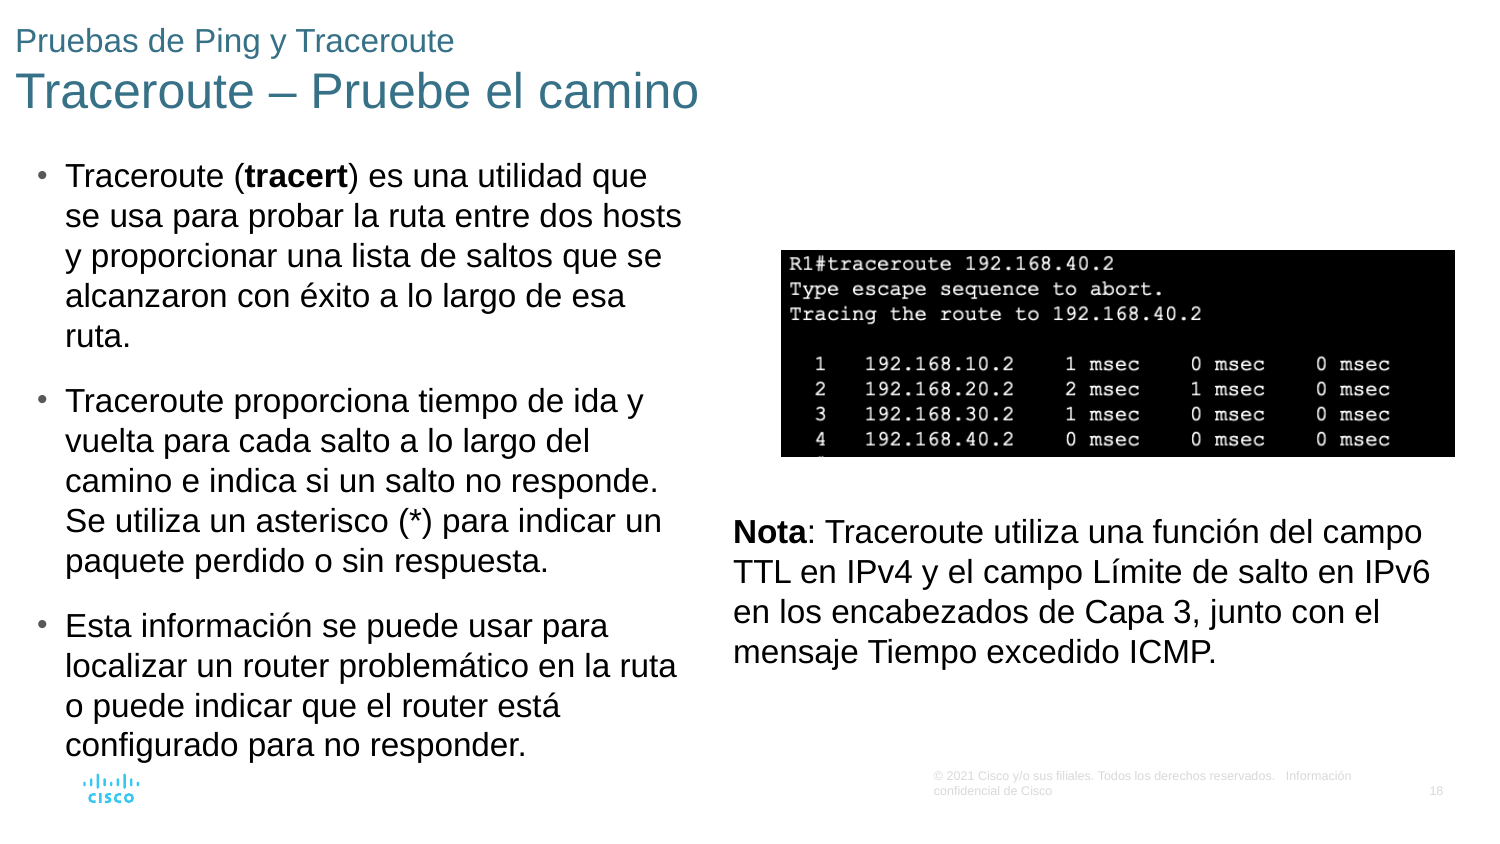

# Pruebas de Ping y Traceroute Traceroute – Pruebe el camino
Traceroute (tracert) es una utilidad que se usa para probar la ruta entre dos hosts y proporcionar una lista de saltos que se alcanzaron con éxito a lo largo de esa ruta.
Traceroute proporciona tiempo de ida y vuelta para cada salto a lo largo del camino e indica si un salto no responde. Se utiliza un asterisco (*) para indicar un paquete perdido o sin respuesta.
Esta información se puede usar para localizar un router problemático en la ruta o puede indicar que el router está configurado para no responder.
Nota: Traceroute utiliza una función del campo TTL en IPv4 y el campo Límite de salto en IPv6 en los encabezados de Capa 3, junto con el mensaje Tiempo excedido ICMP.